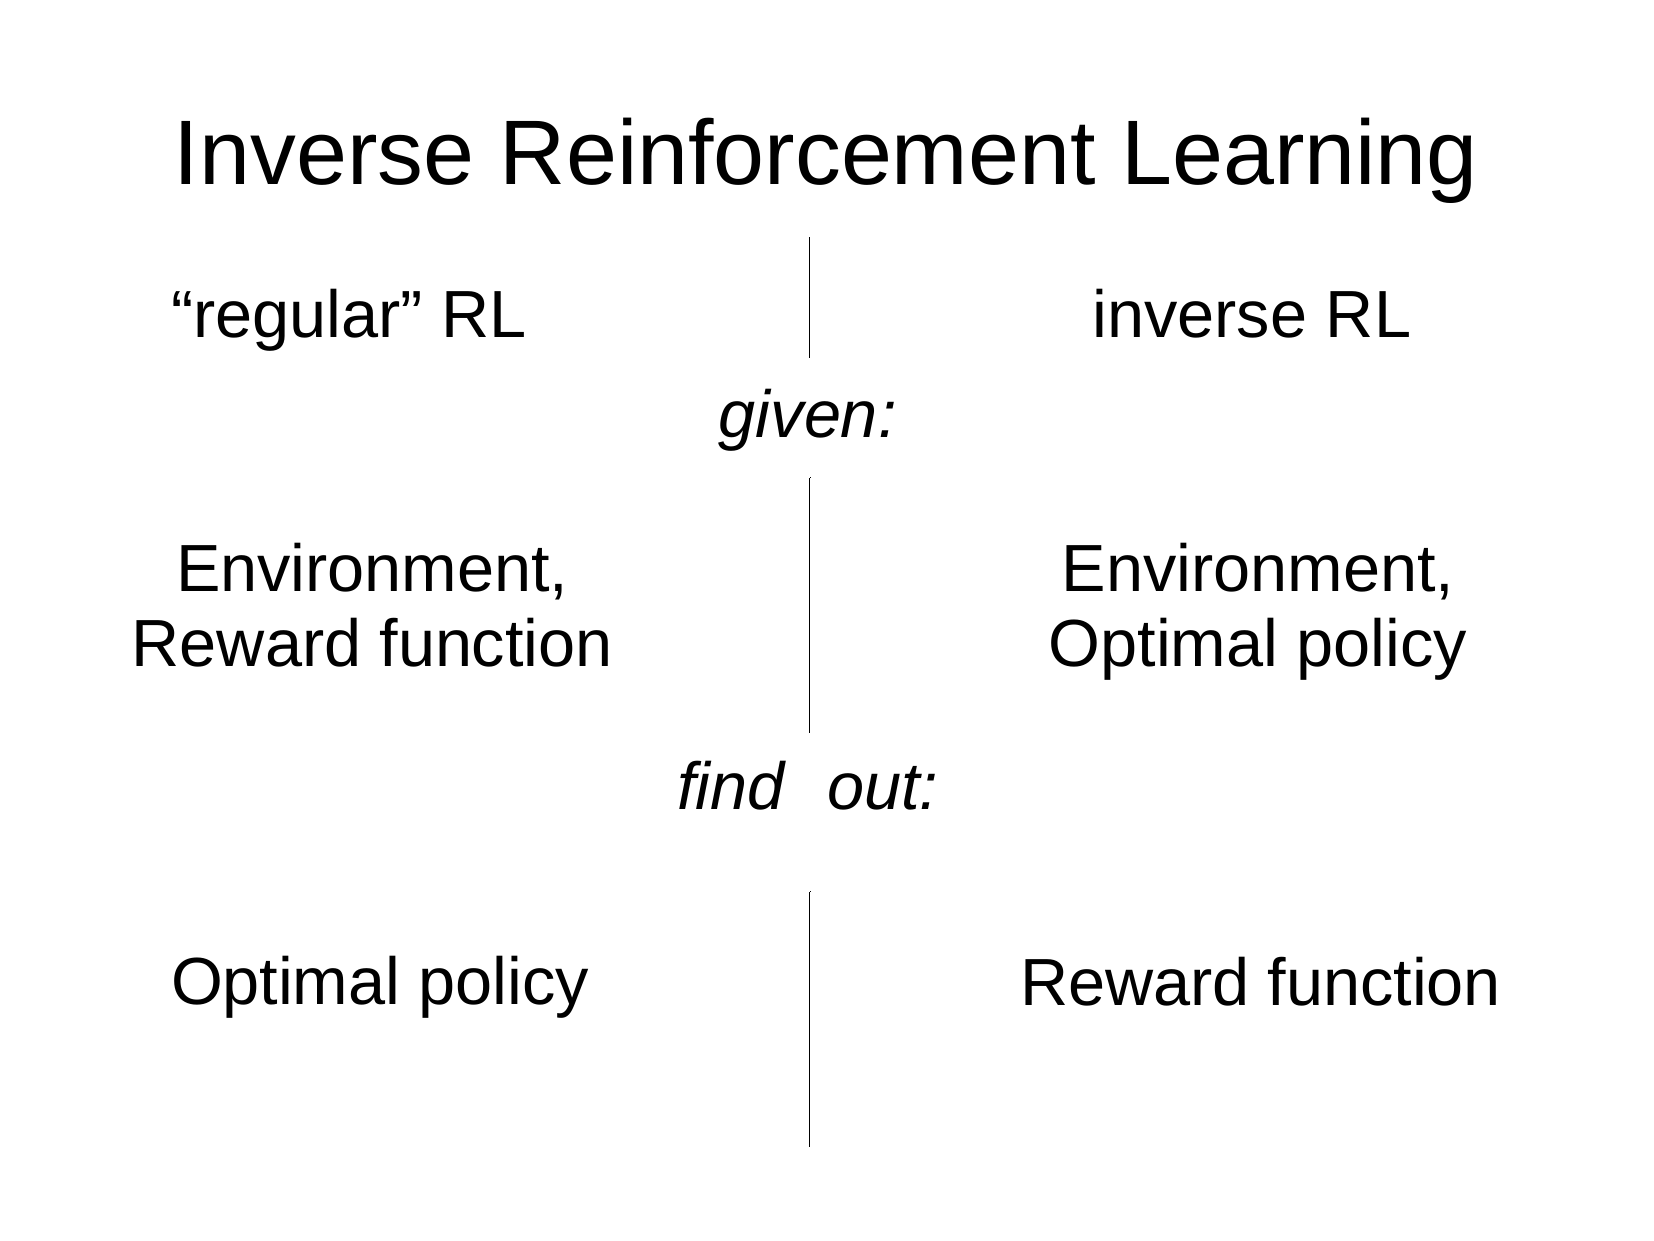

# Inverse Reinforcement Learning
“regular” RL
inverse RL
given:
Environment,
Reward function
Environment,
Optimal policy
find	out:
Reward function
Optimal policy